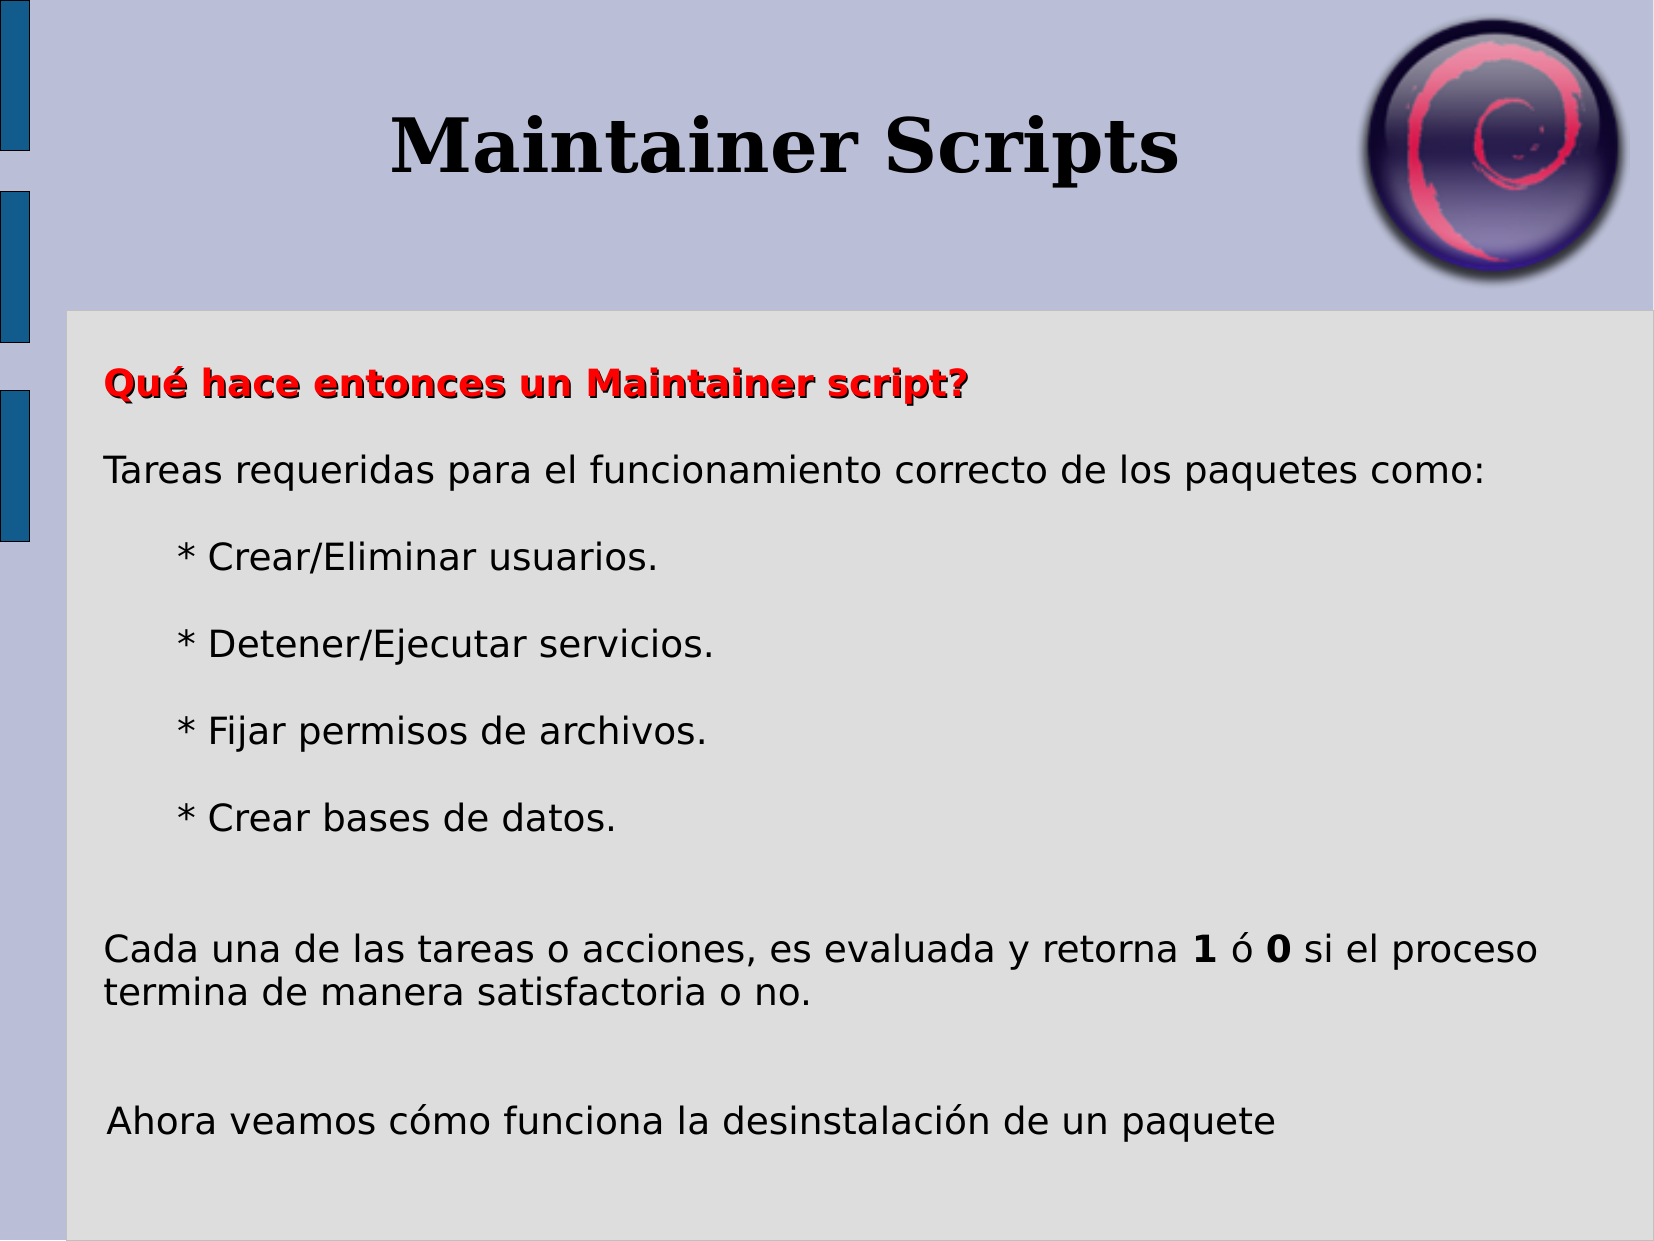

Maintainer Scripts
Qué hace entonces un Maintainer script?
Tareas requeridas para el funcionamiento correcto de los paquetes como:
	* Crear/Eliminar usuarios.
	* Detener/Ejecutar servicios.
	* Fijar permisos de archivos.
	* Crear bases de datos.
Cada una de las tareas o acciones, es evaluada y retorna 1 ó 0 si el proceso termina de manera satisfactoria o no.
Ahora veamos cómo funciona la desinstalación de un paquete